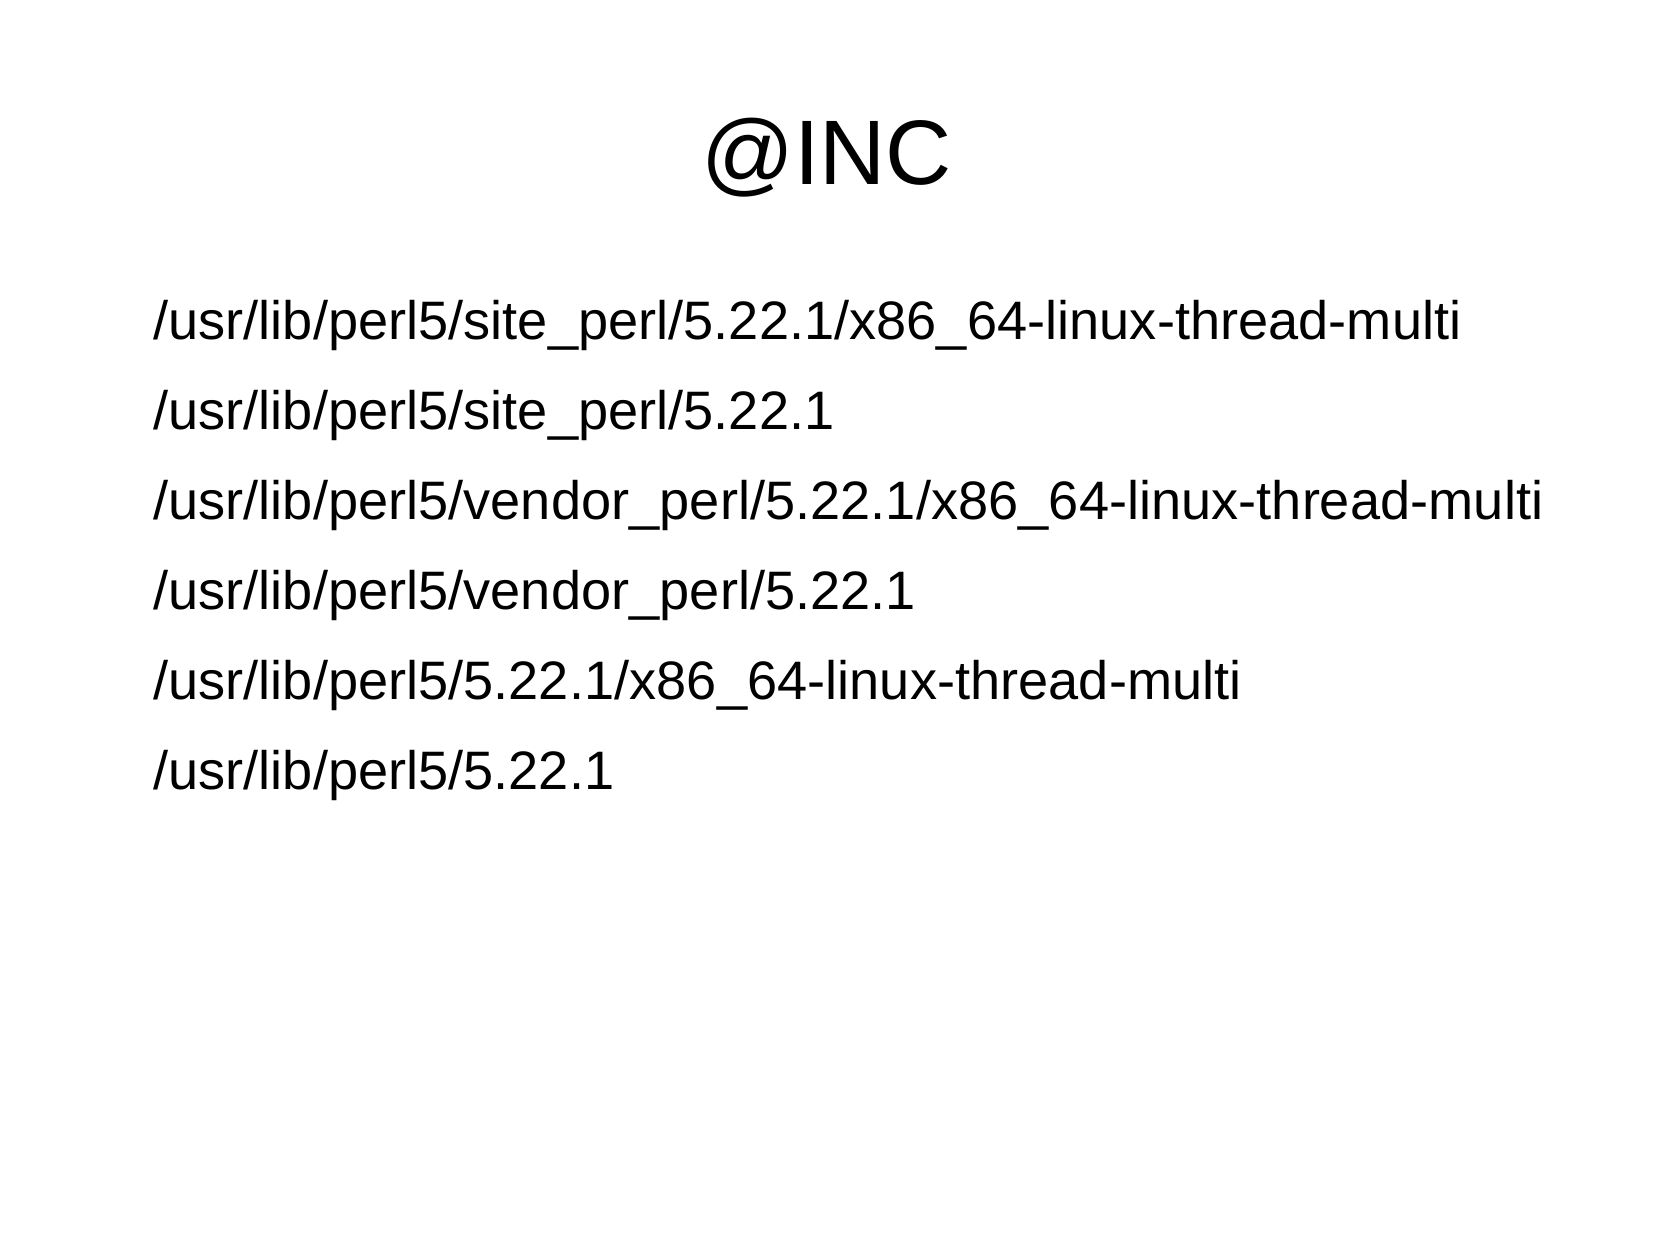

# @INC
/usr/lib/perl5/site_perl/5.22.1/x86_64-linux-thread-multi
/usr/lib/perl5/site_perl/5.22.1
/usr/lib/perl5/vendor_perl/5.22.1/x86_64-linux-thread-multi
/usr/lib/perl5/vendor_perl/5.22.1
/usr/lib/perl5/5.22.1/x86_64-linux-thread-multi
/usr/lib/perl5/5.22.1